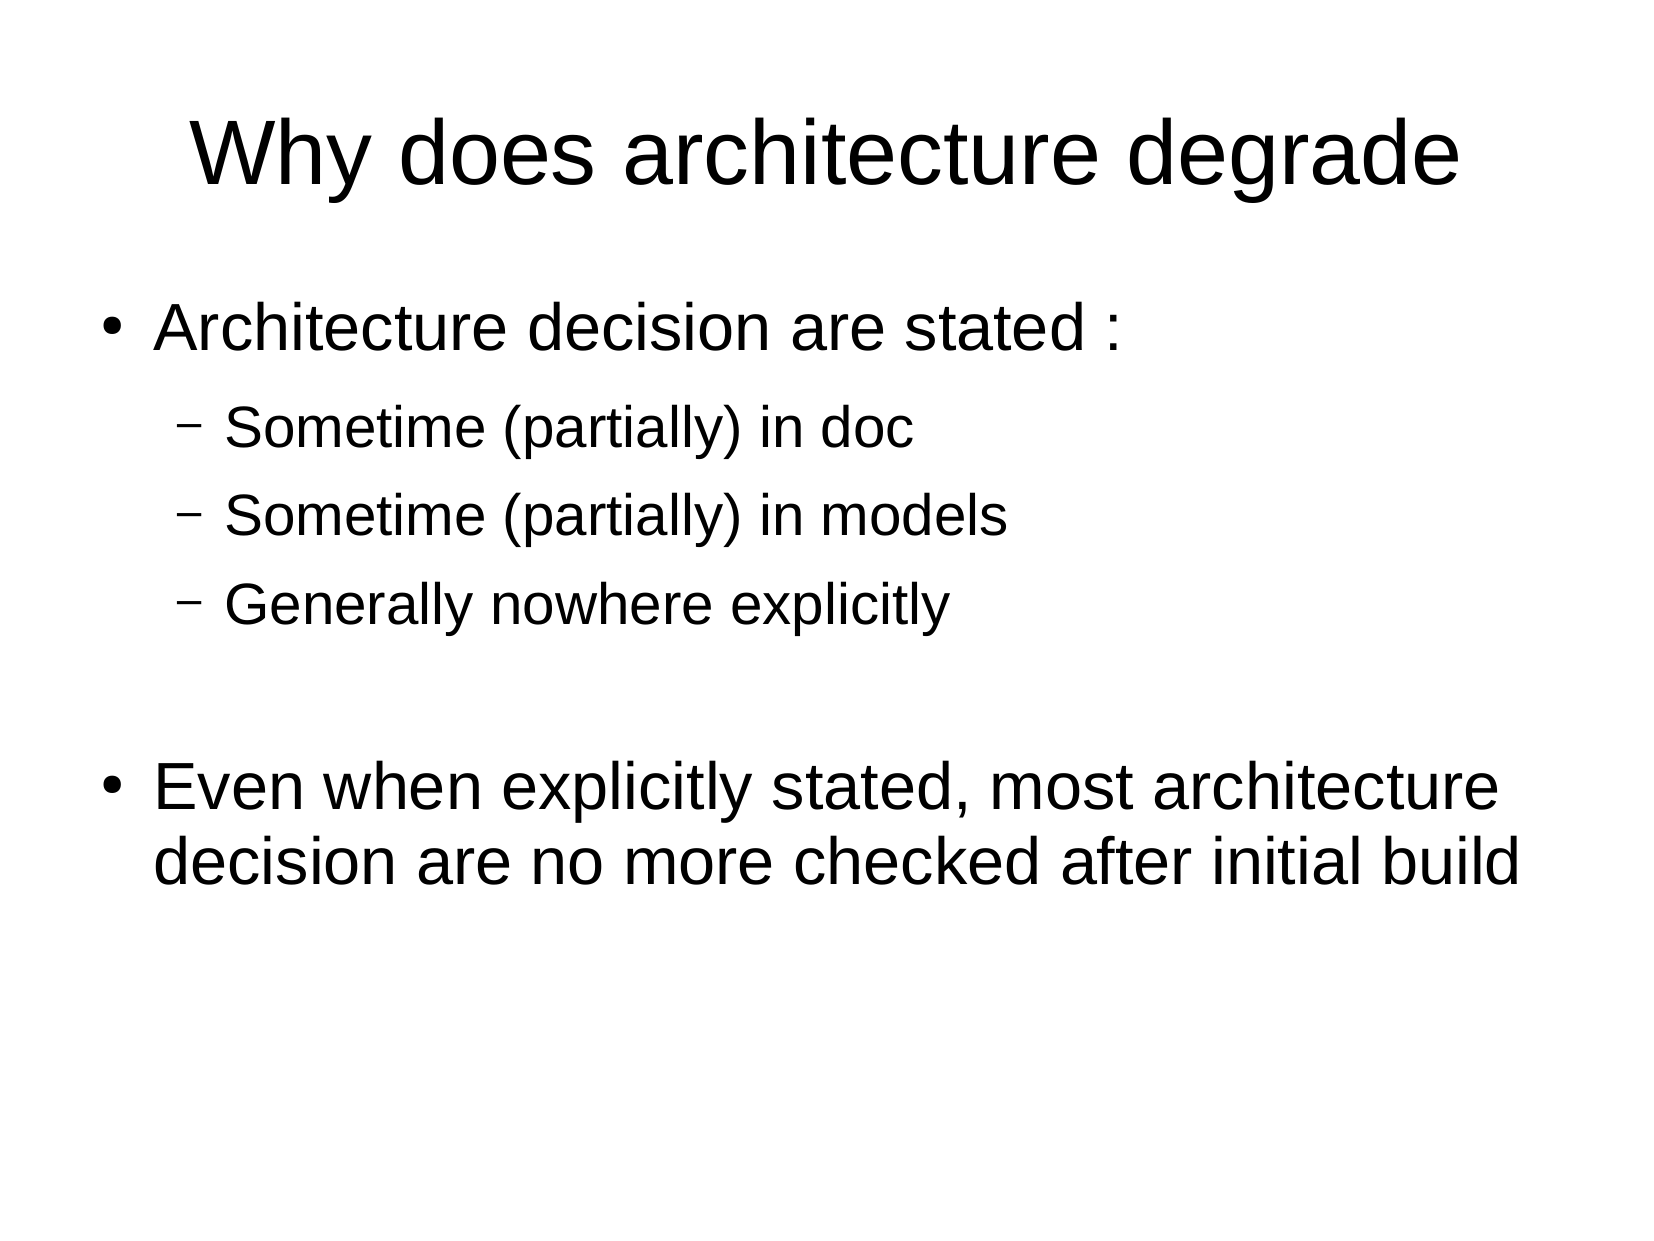

# Why does architecture degrade
Architecture decision are stated :
Sometime (partially) in doc
Sometime (partially) in models
Generally nowhere explicitly
Even when explicitly stated, most architecture decision are no more checked after initial build